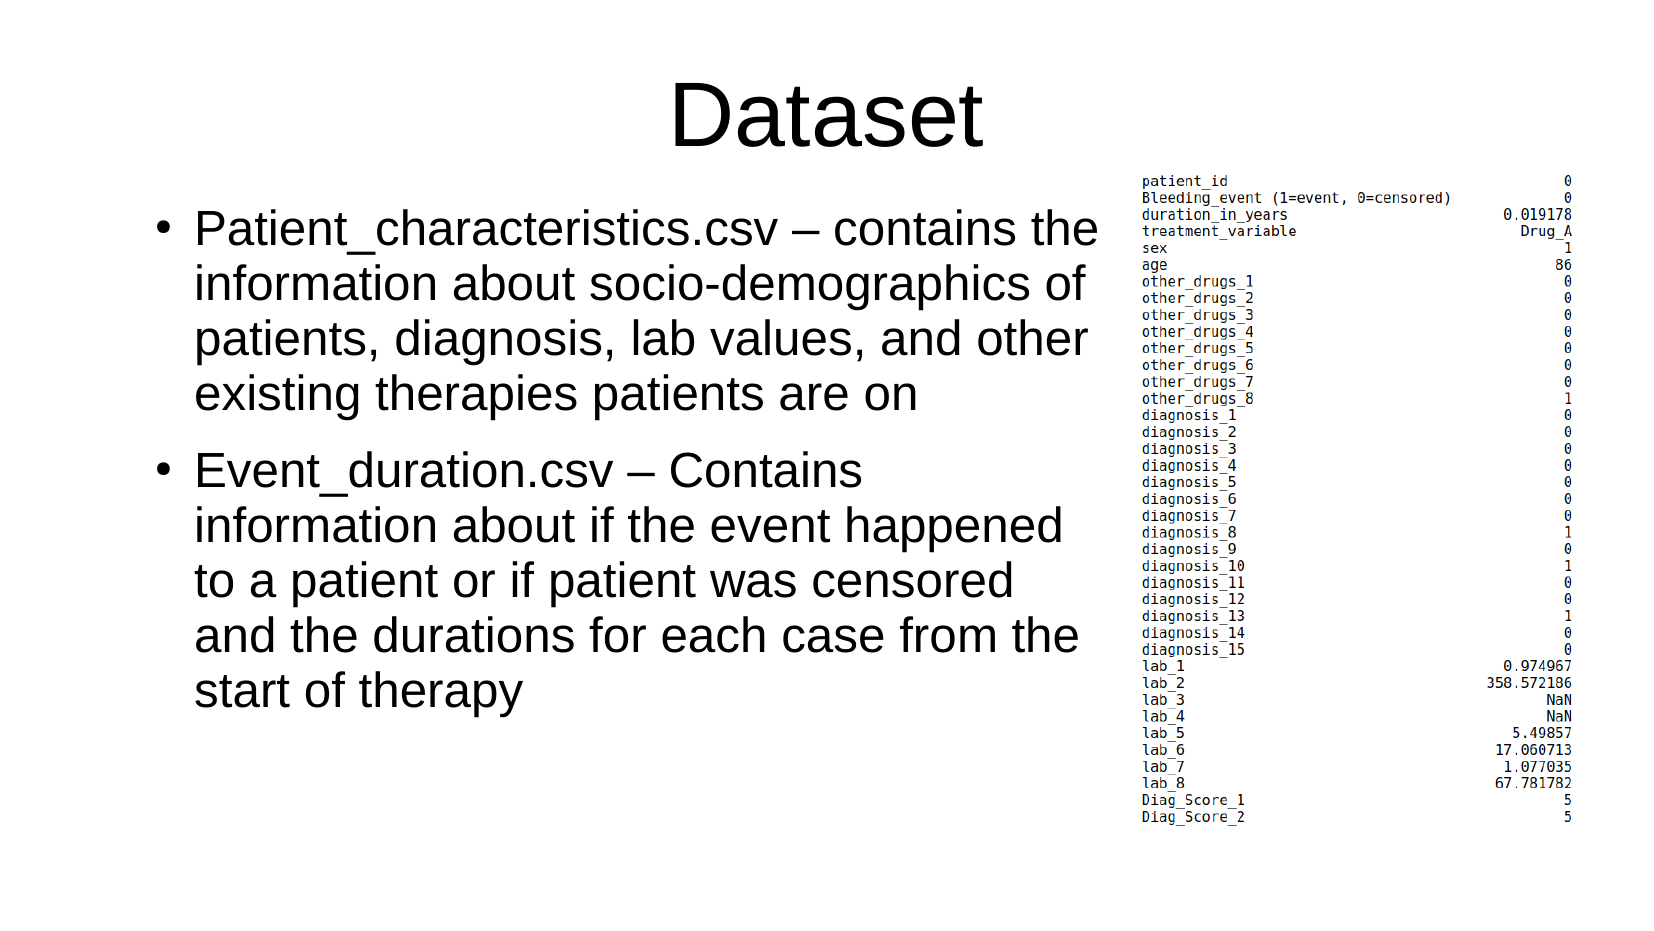

# Dataset
Patient_characteristics.csv – contains the information about socio-demographics of patients, diagnosis, lab values, and other existing therapies patients are on
Event_duration.csv – Contains information about if the event happened to a patient or if patient was censored and the durations for each case from the start of therapy